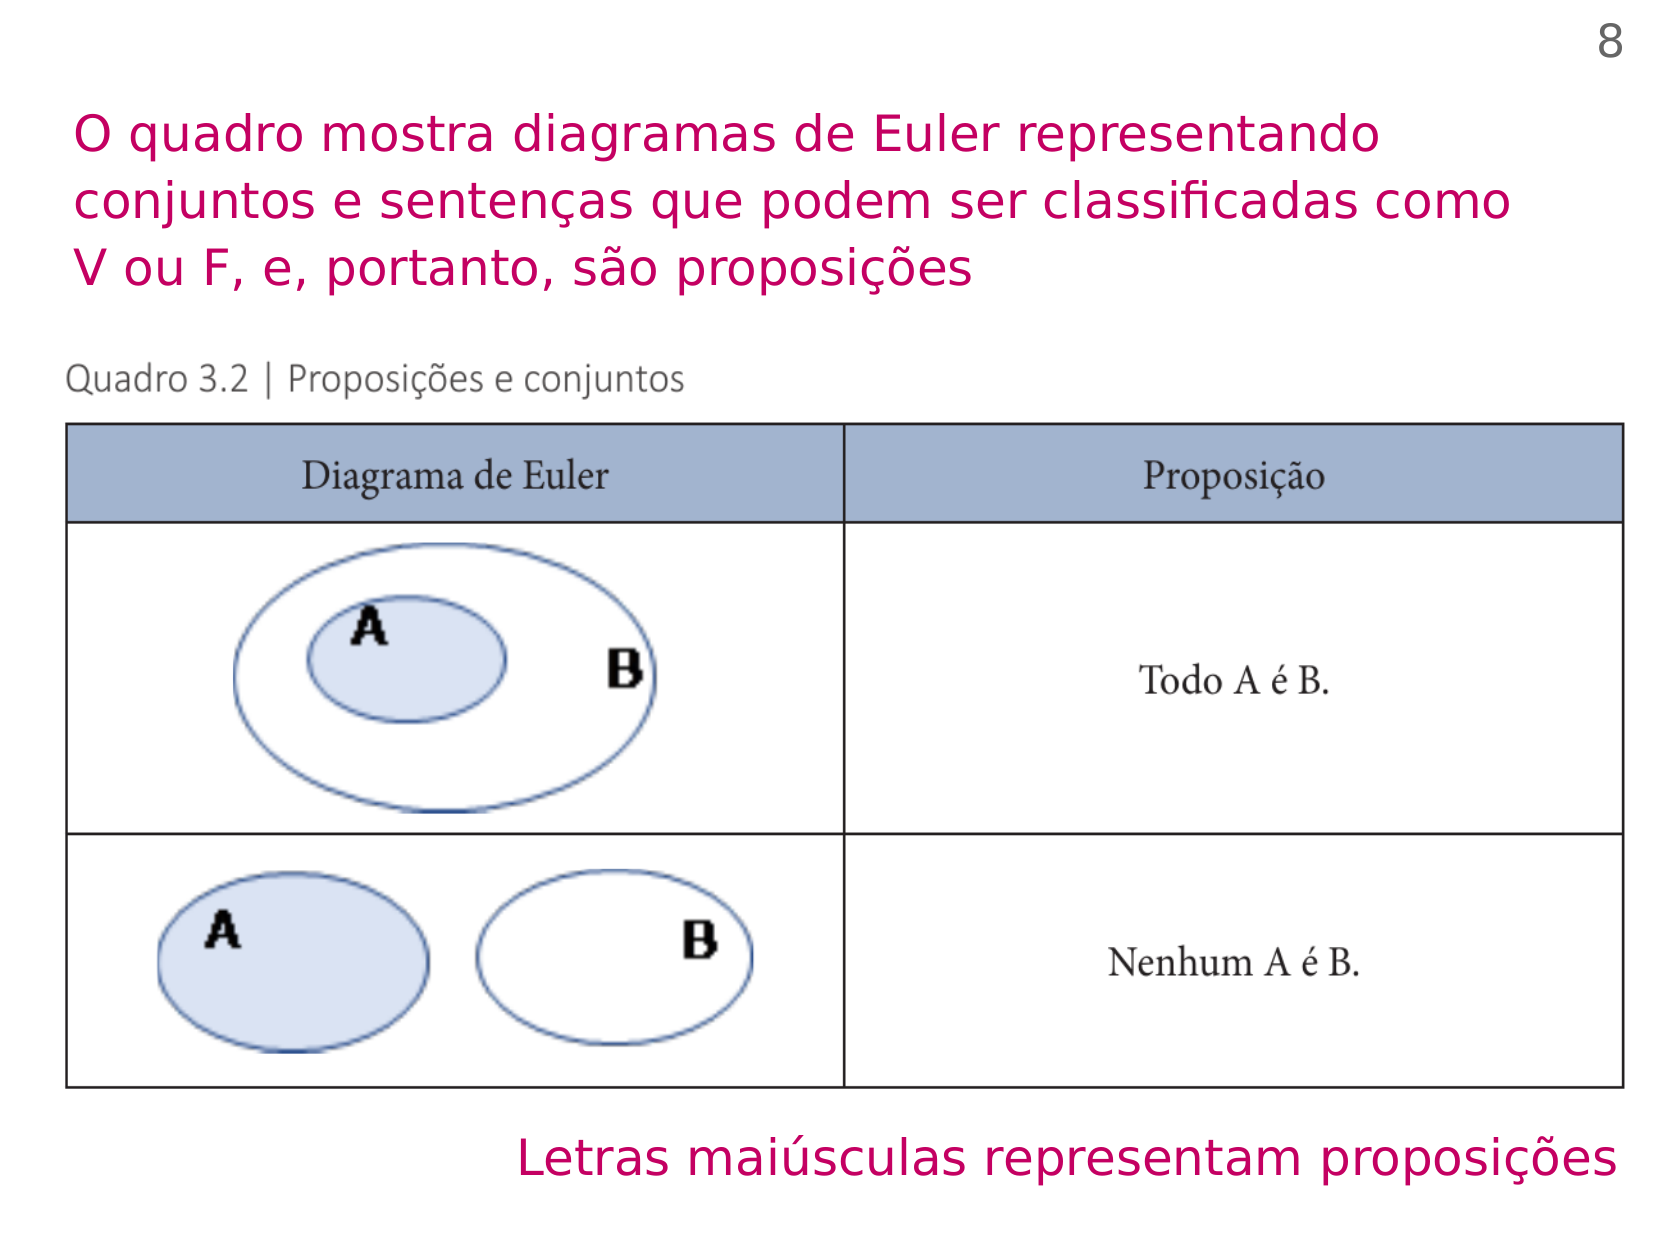

8
#
O quadro mostra diagramas de Euler representando conjuntos e sentenças que podem ser classificadas como V ou F, e, portanto, são proposições
Letras maiúsculas representam proposições